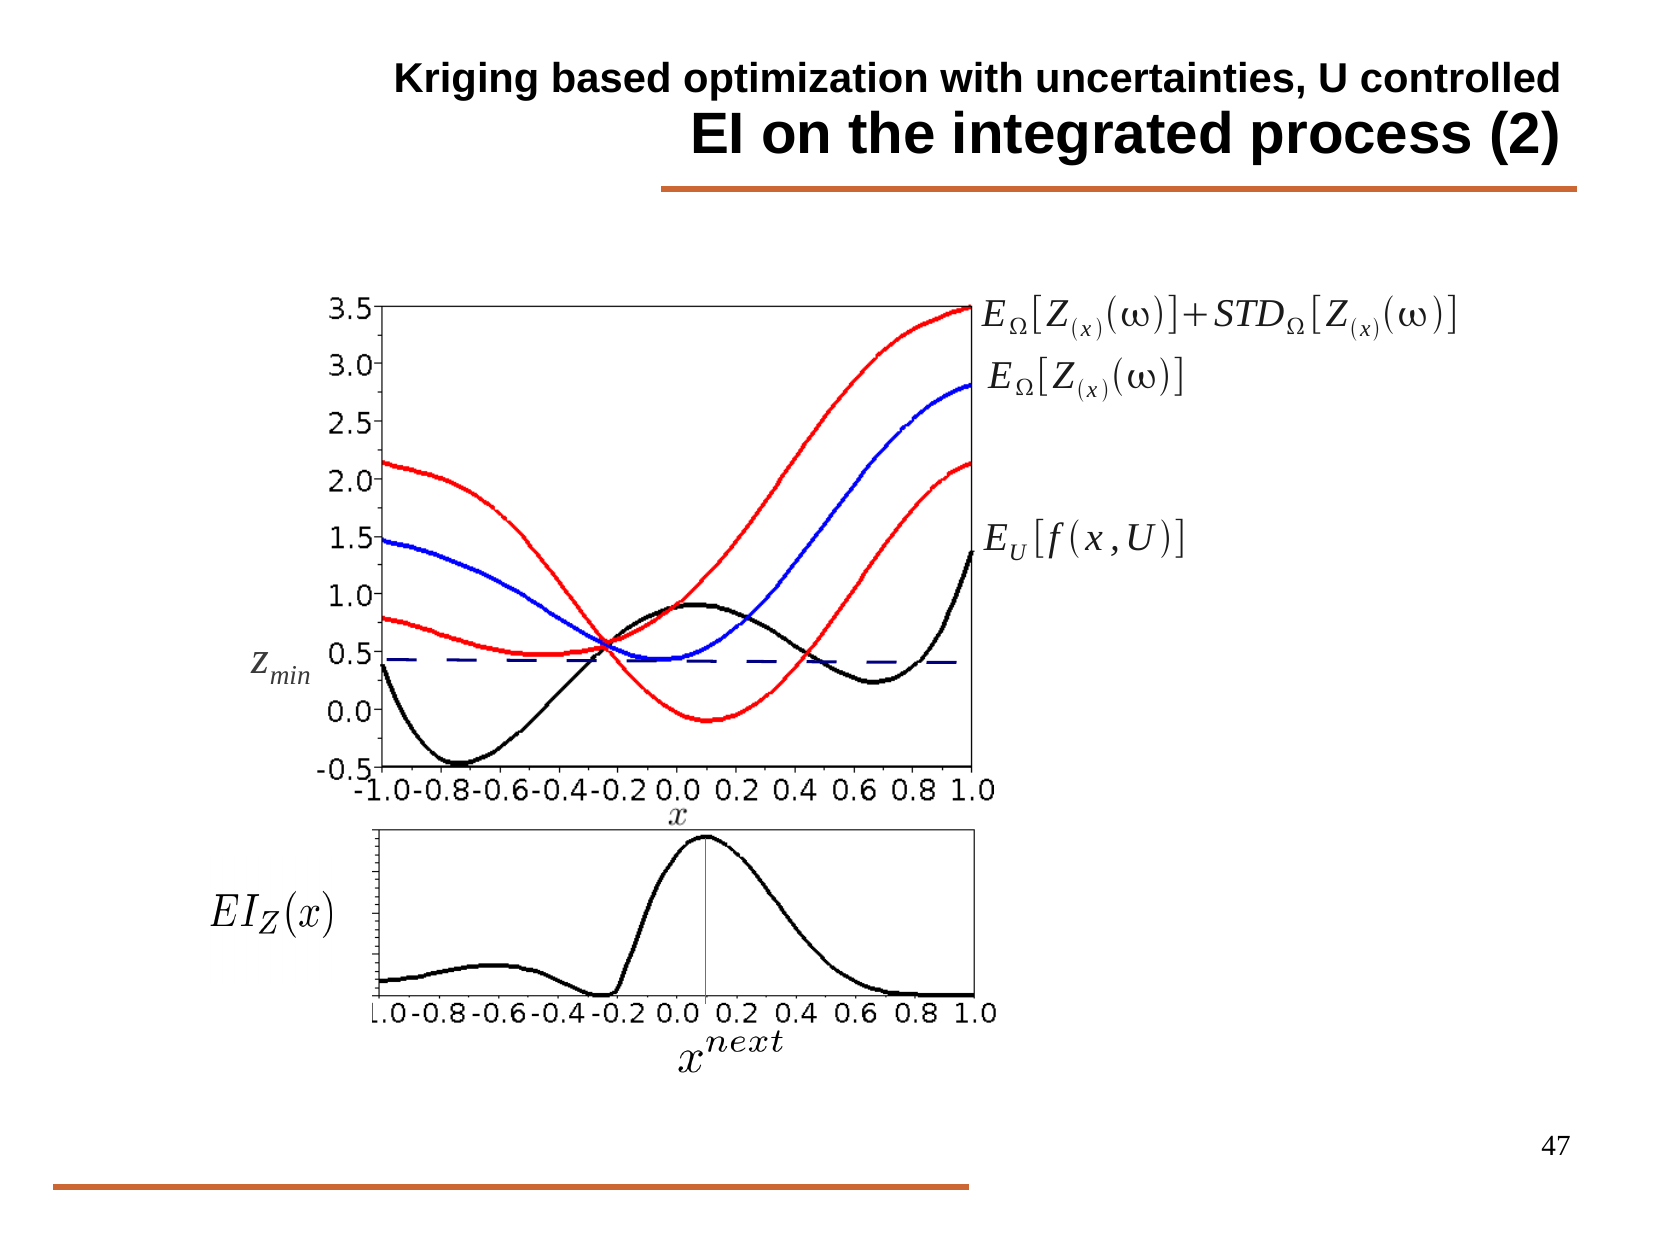

Kriging based optimization with uncertainties, U controlled
EI on the integrated process (2)
47